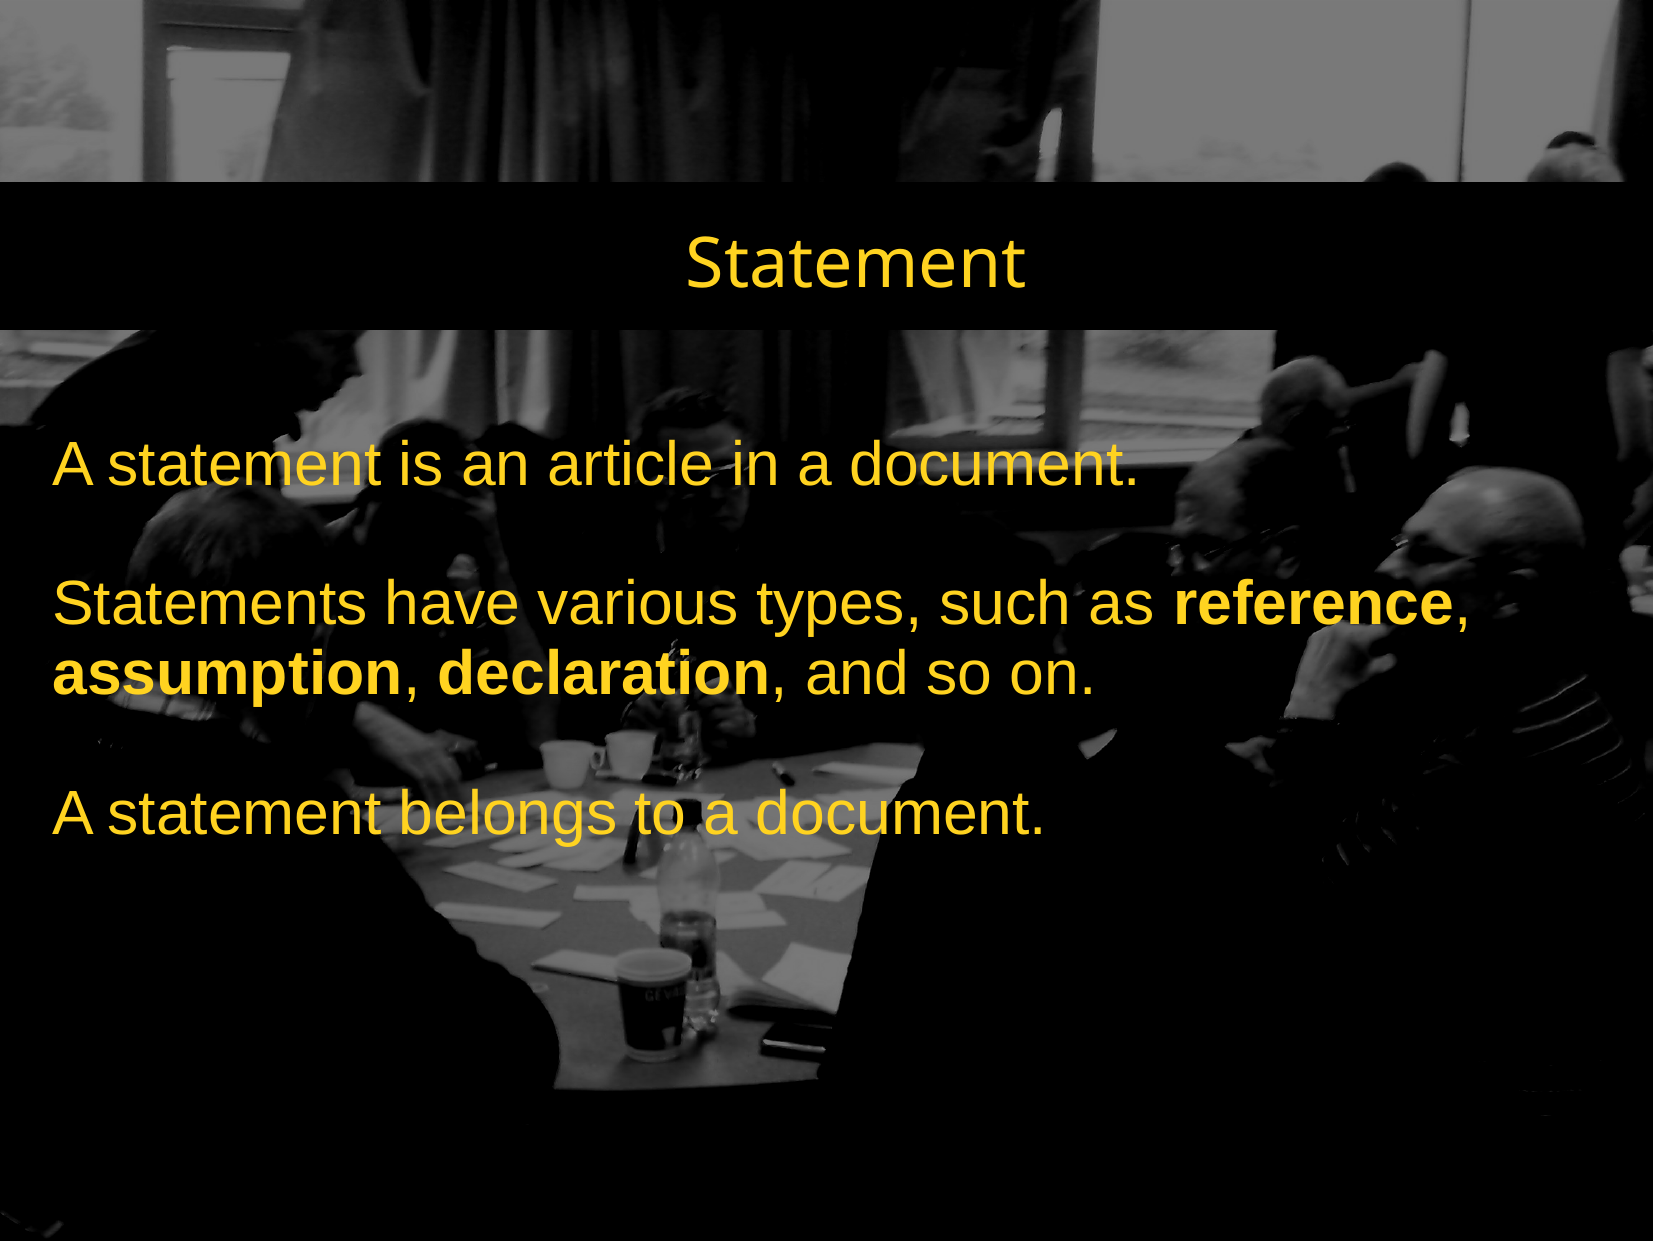

# Statement
A statement is an article in a document.
Statements have various types, such as reference, assumption, declaration, and so on.
A statement belongs to a document.